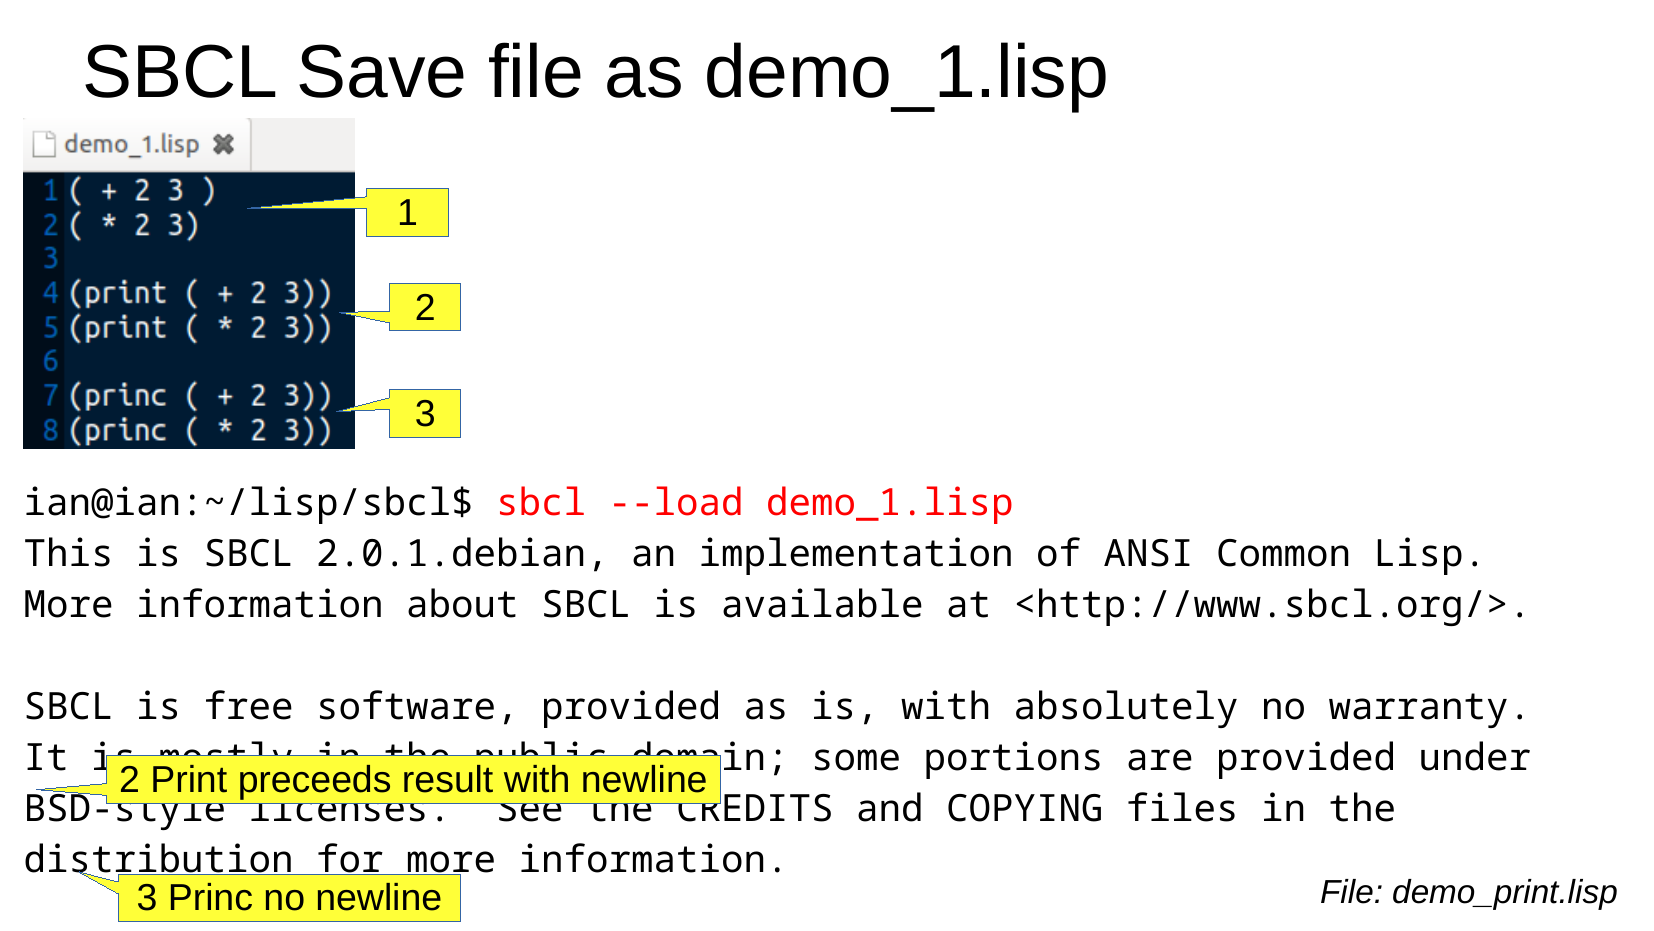

# SBCL Save file as demo_1.lisp
1
2
ian@ian:~/lisp/sbcl$ sbcl --load demo_1.lisp
This is SBCL 2.0.1.debian, an implementation of ANSI Common Lisp.
More information about SBCL is available at <http://www.sbcl.org/>.
SBCL is free software, provided as is, with absolutely no warranty.
It is mostly in the public domain; some portions are provided under
BSD-style licenses. See the CREDITS and COPYING files in the
distribution for more information.
5
6 56
*
3
2 Print preceeds result with newline
File: demo_print.lisp
3 Princ no newline